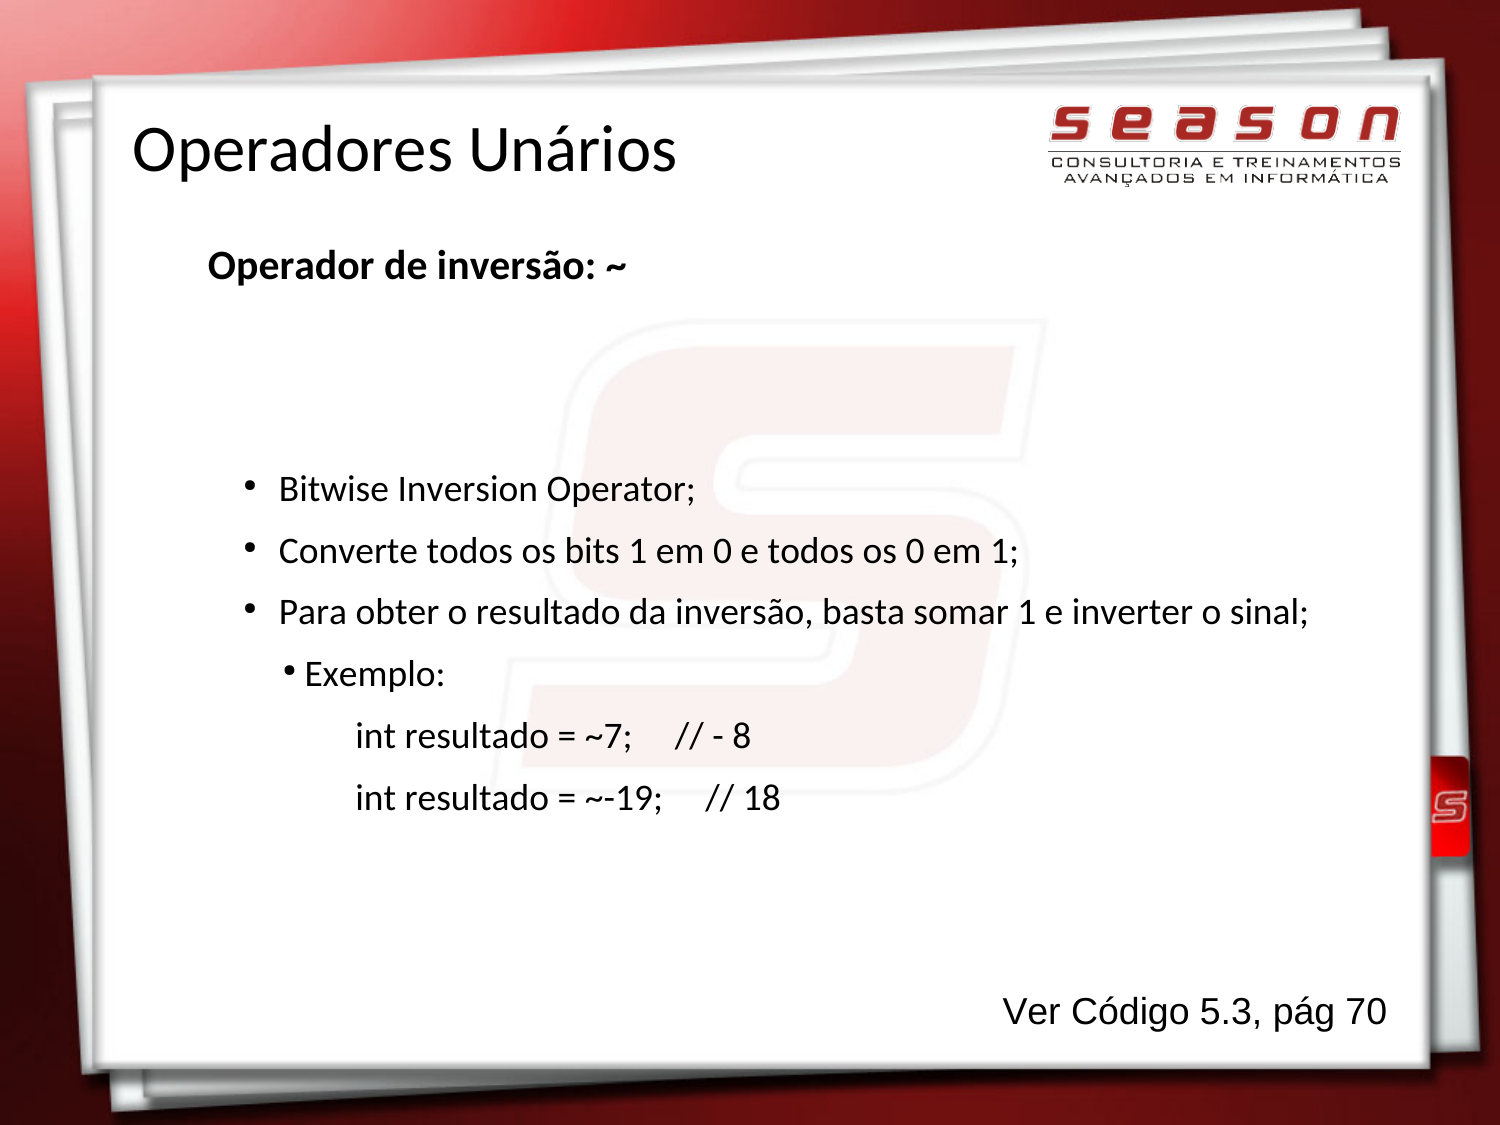

# Operadores Unários
Operador de inversão: ~
Bitwise Inversion Operator;
Converte todos os bits 1 em 0 e todos os 0 em 1;
Para obter o resultado da inversão, basta somar 1 e inverter o sinal;
 Exemplo:
 		int resultado = ~7; // - 8
		int resultado = ~-19; // 18
Ver Código 5.3, pág 70